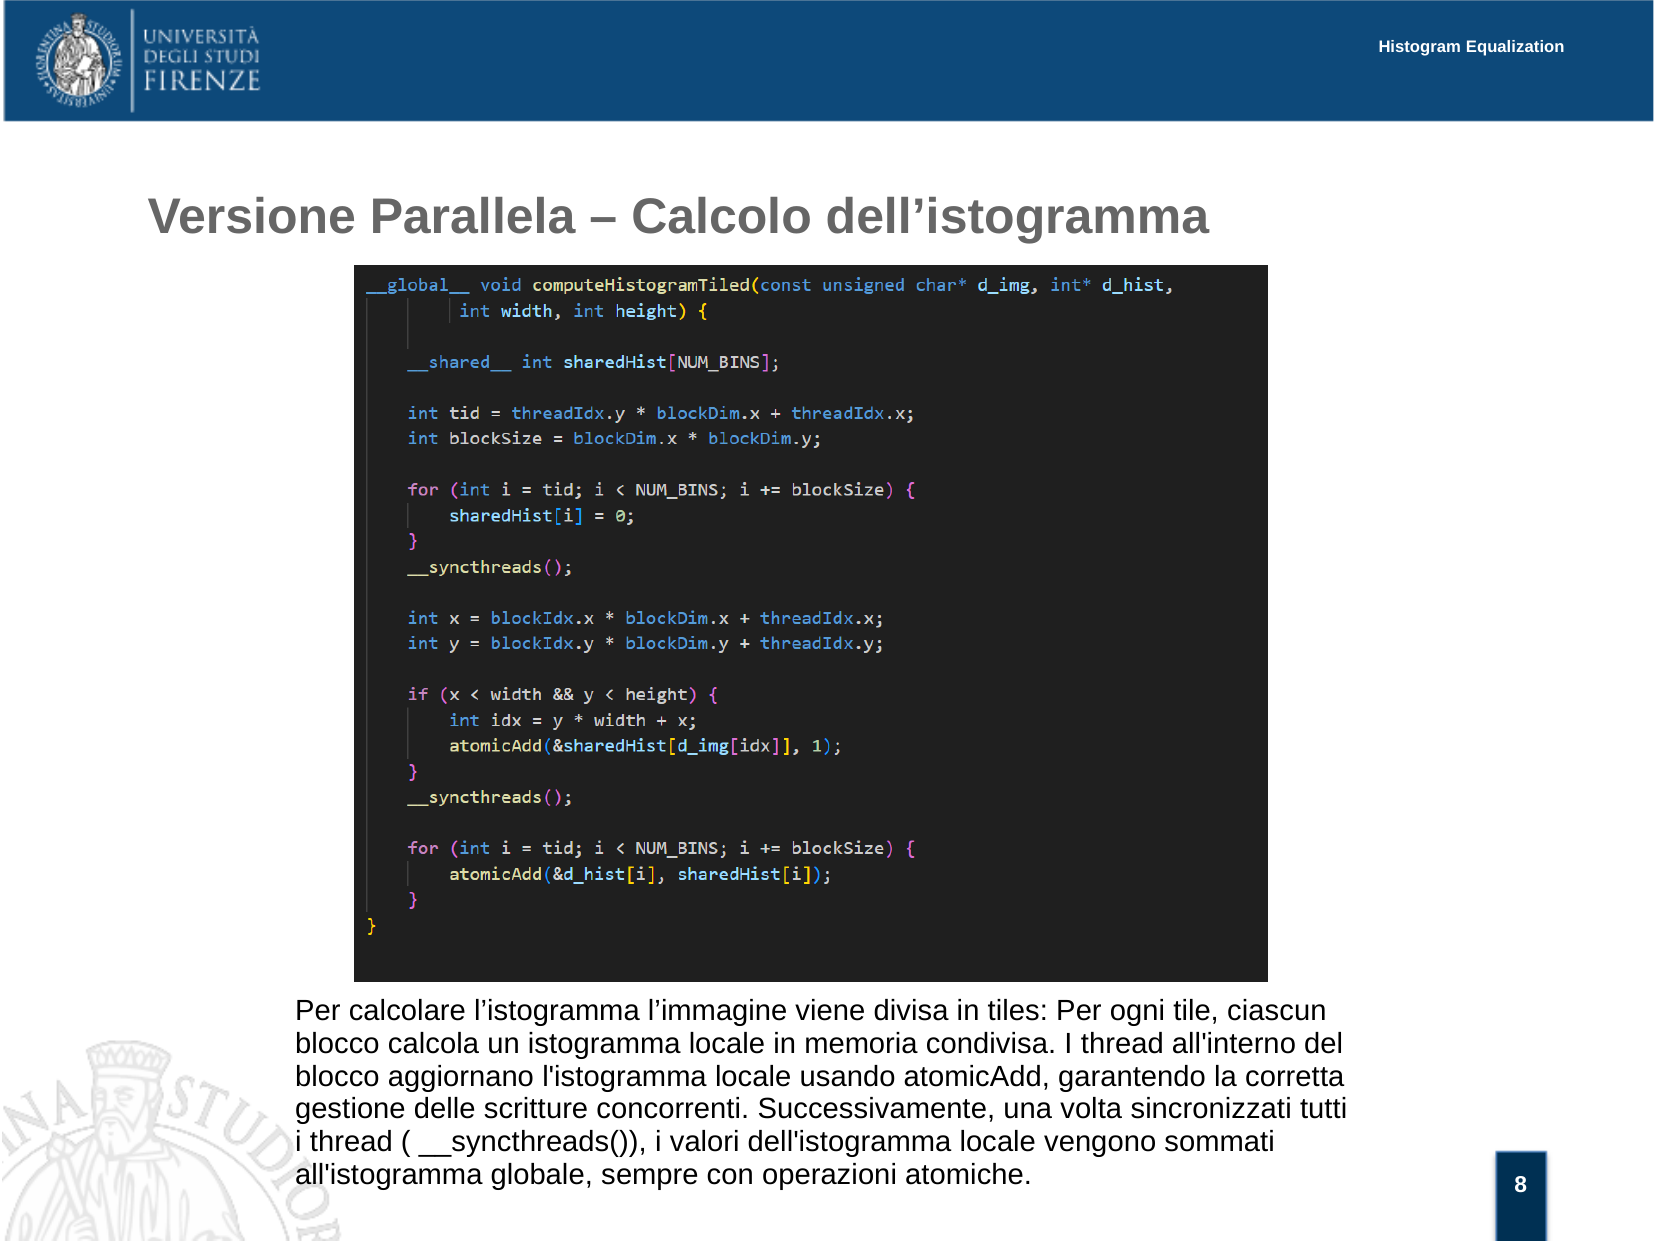

Histogram Equalization
Versione Parallela – Calcolo dell’istogramma
Per calcolare l’istogramma l’immagine viene divisa in tiles: Per ogni tile, ciascun blocco calcola un istogramma locale in memoria condivisa. I thread all'interno del blocco aggiornano l'istogramma locale usando atomicAdd, garantendo la corretta gestione delle scritture concorrenti. Successivamente, una volta sincronizzati tutti i thread ( __syncthreads()), i valori dell'istogramma locale vengono sommati all'istogramma globale, sempre con operazioni atomiche.
8